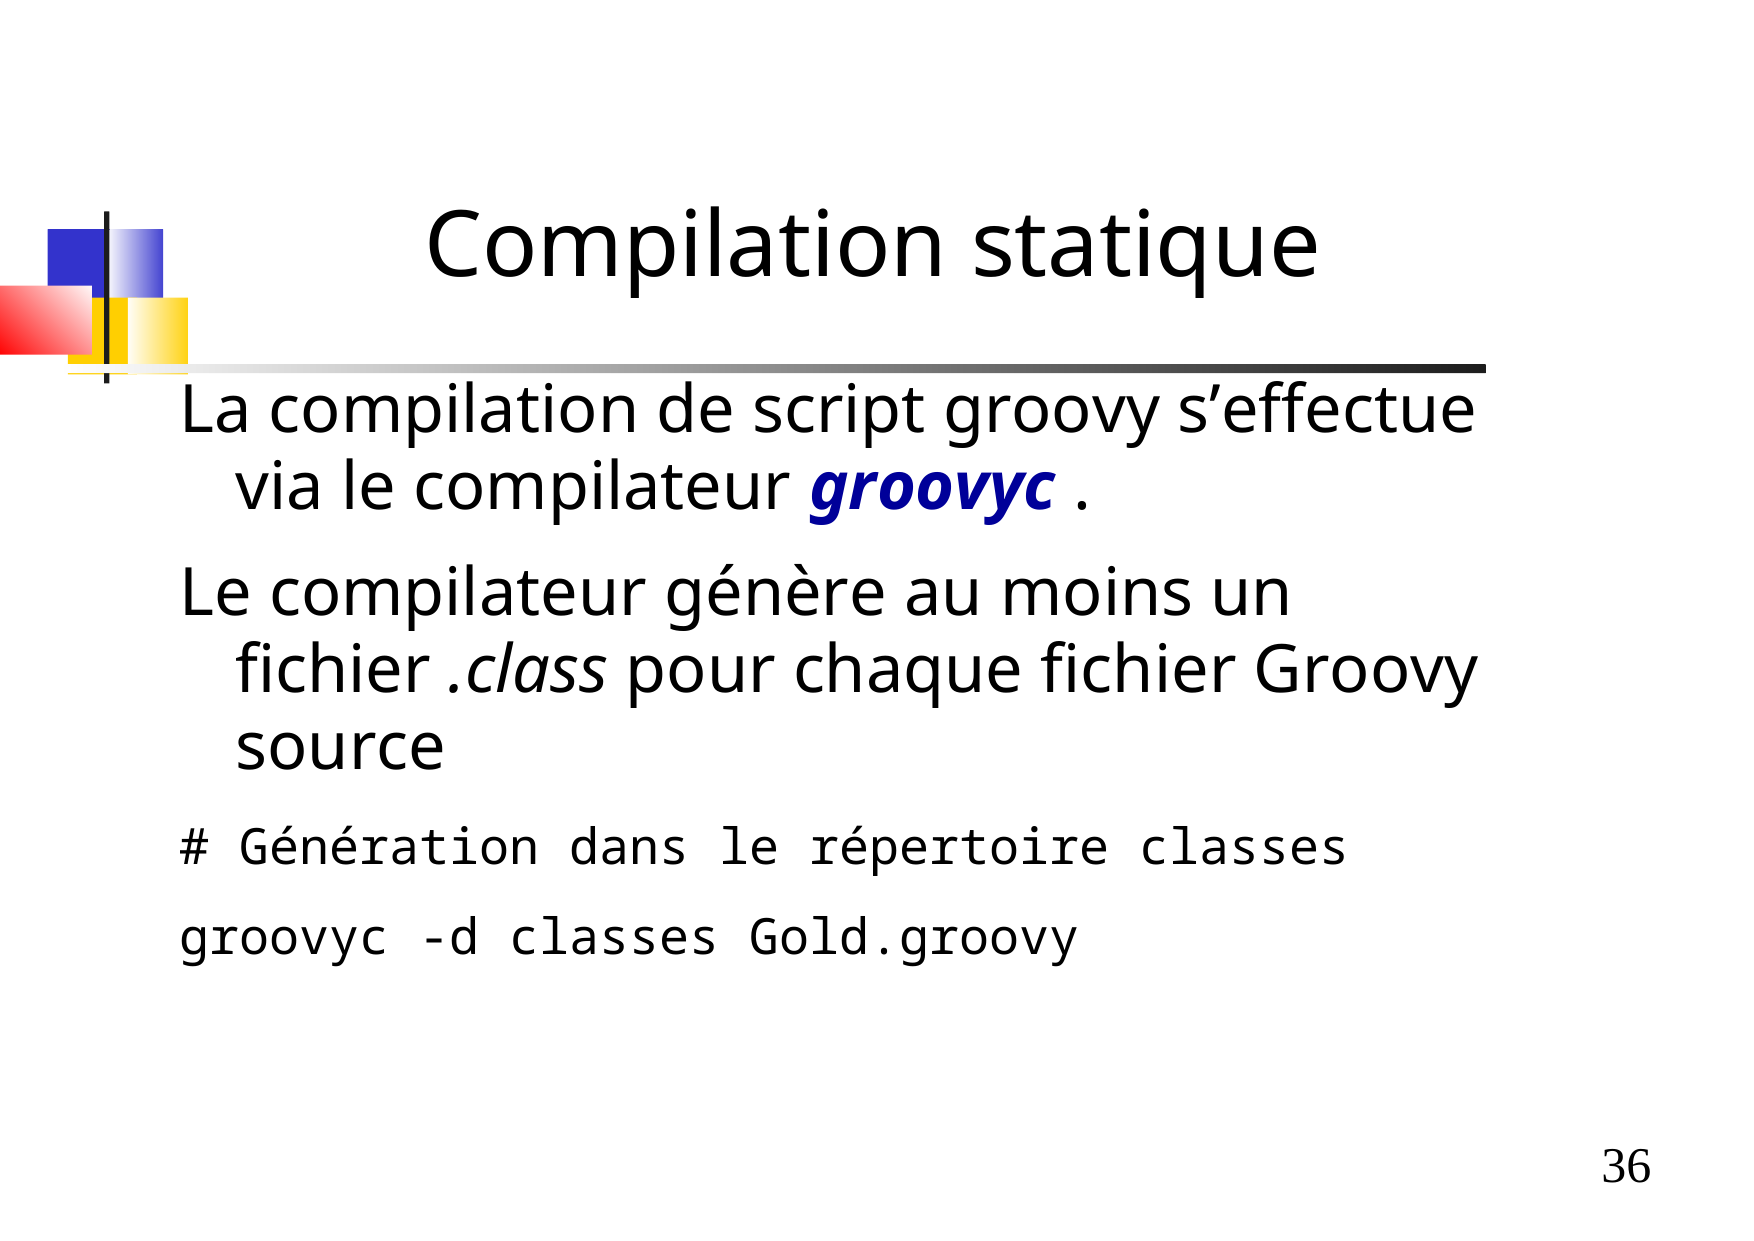

# Compilation statique
La compilation de script groovy s’effectue via le compilateur groovyc .
Le compilateur génère au moins un fichier .class pour chaque fichier Groovy source
# Génération dans le répertoire classes
groovyc -d classes Gold.groovy